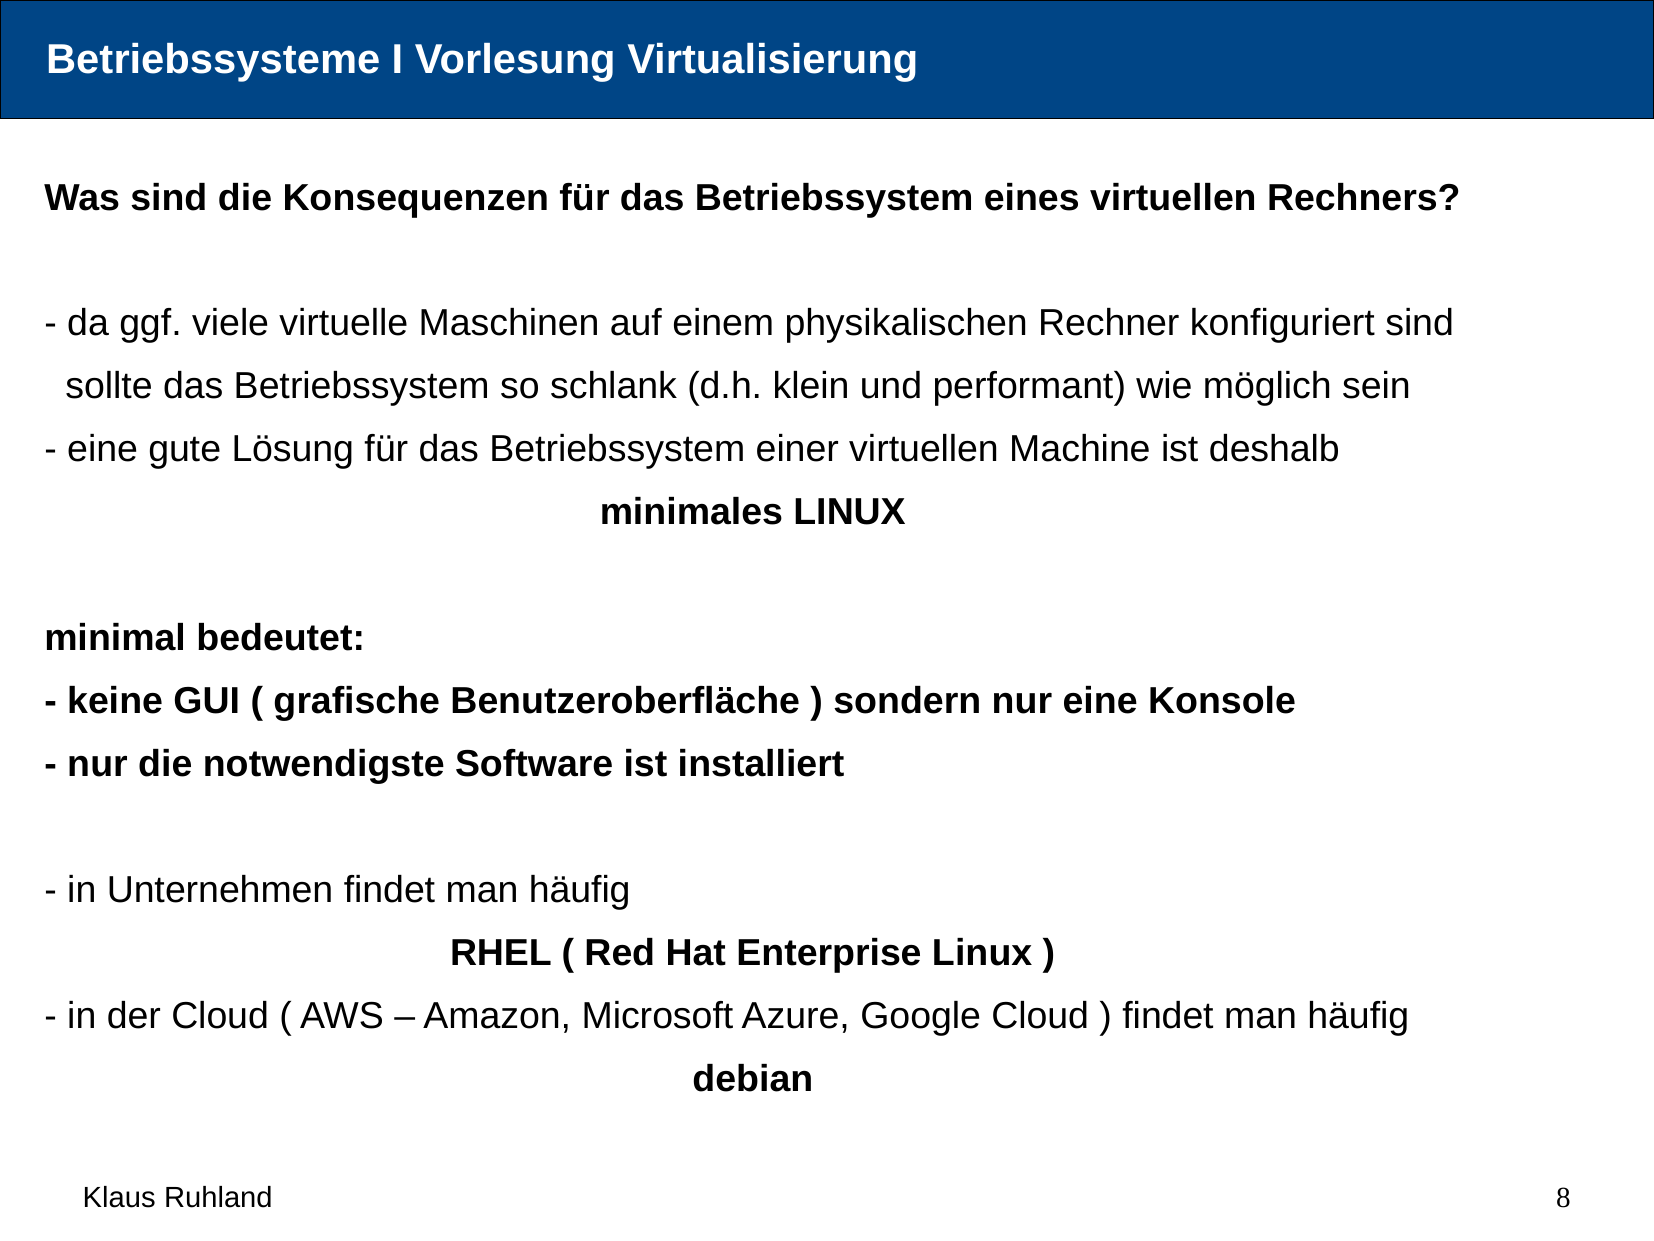

Was sind die Konsequenzen für das Betriebssystem eines virtuellen Rechners?
- da ggf. viele virtuelle Maschinen auf einem physikalischen Rechner konfiguriert sind
 sollte das Betriebssystem so schlank (d.h. klein und performant) wie möglich sein
- eine gute Lösung für das Betriebssystem einer virtuellen Machine ist deshalb
minimales LINUX
minimal bedeutet:
- keine GUI ( grafische Benutzeroberfläche ) sondern nur eine Konsole
- nur die notwendigste Software ist installiert
- in Unternehmen findet man häufig
RHEL ( Red Hat Enterprise Linux )
- in der Cloud ( AWS – Amazon, Microsoft Azure, Google Cloud ) findet man häufig
debian
8